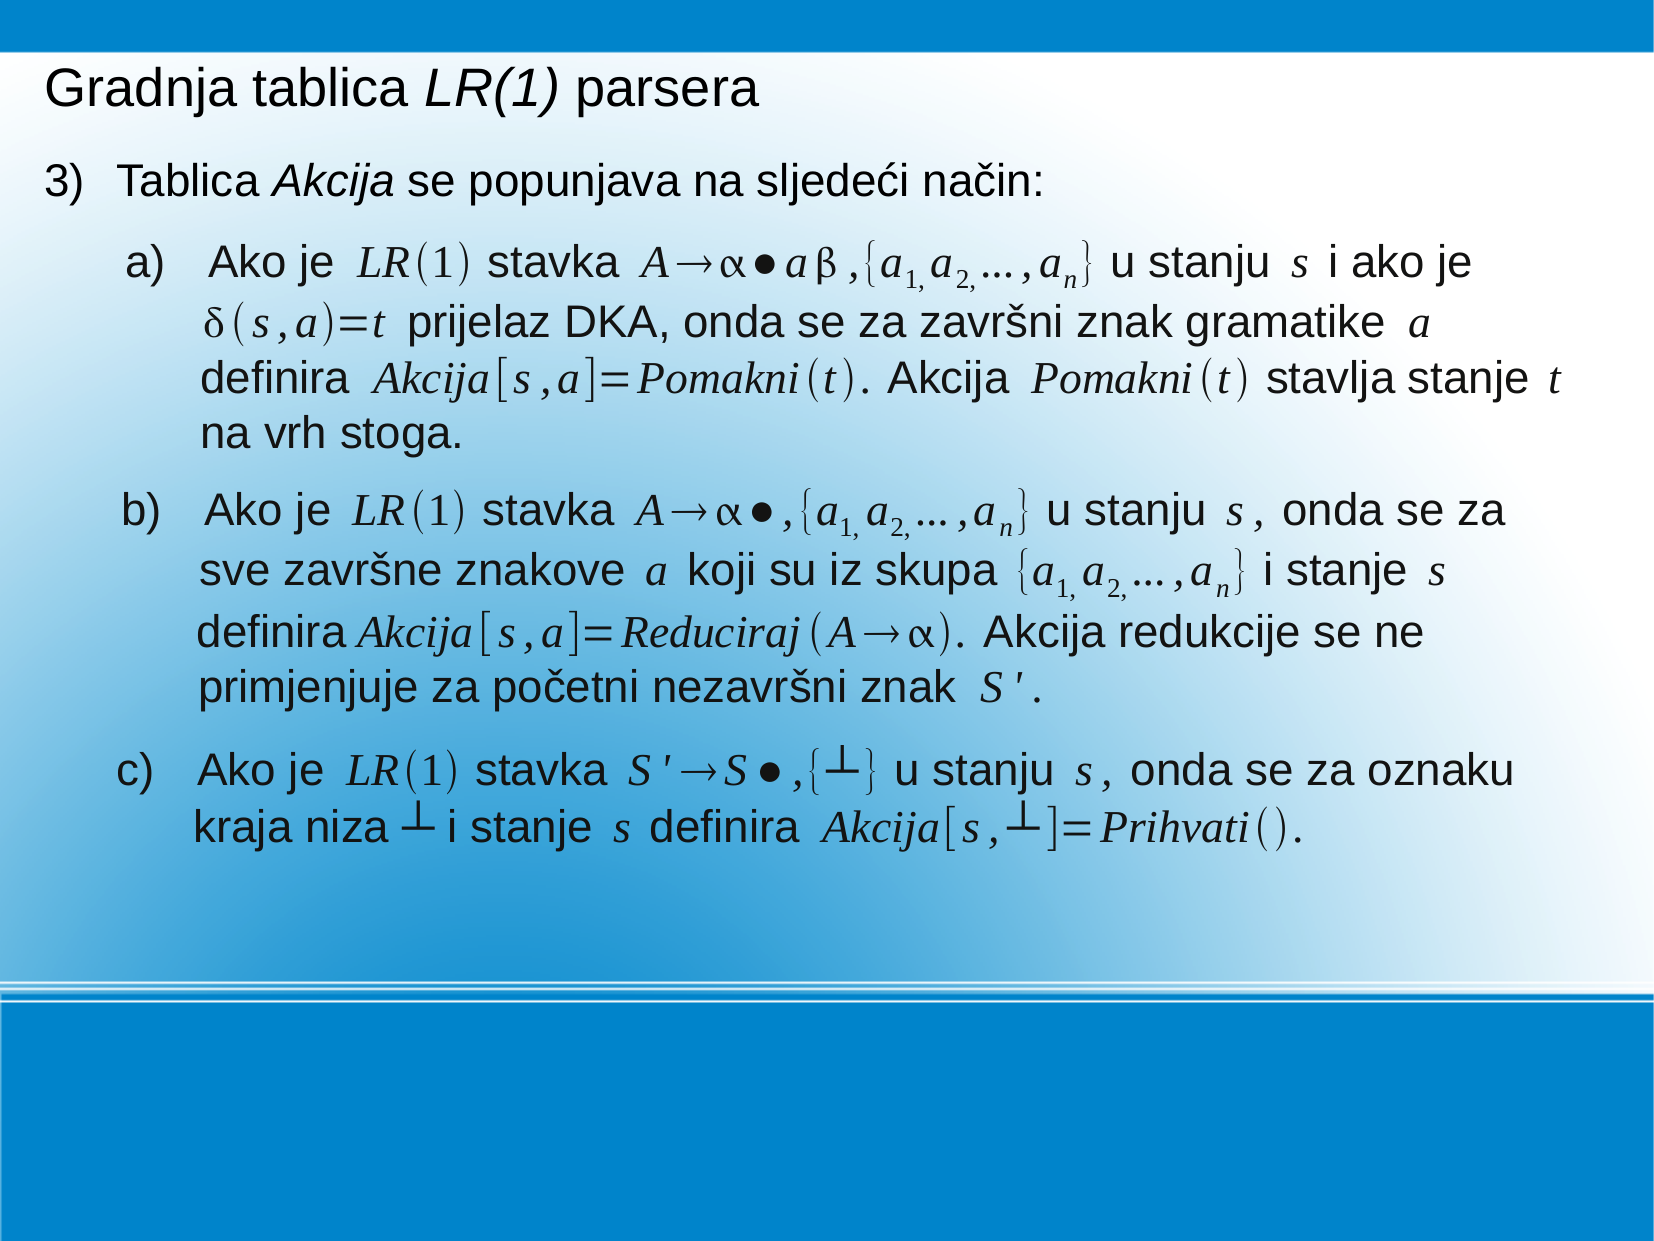

Gradnja tablica LR(1) parsera
3)	Tablica Akcija se popunjava na sljedeći način: